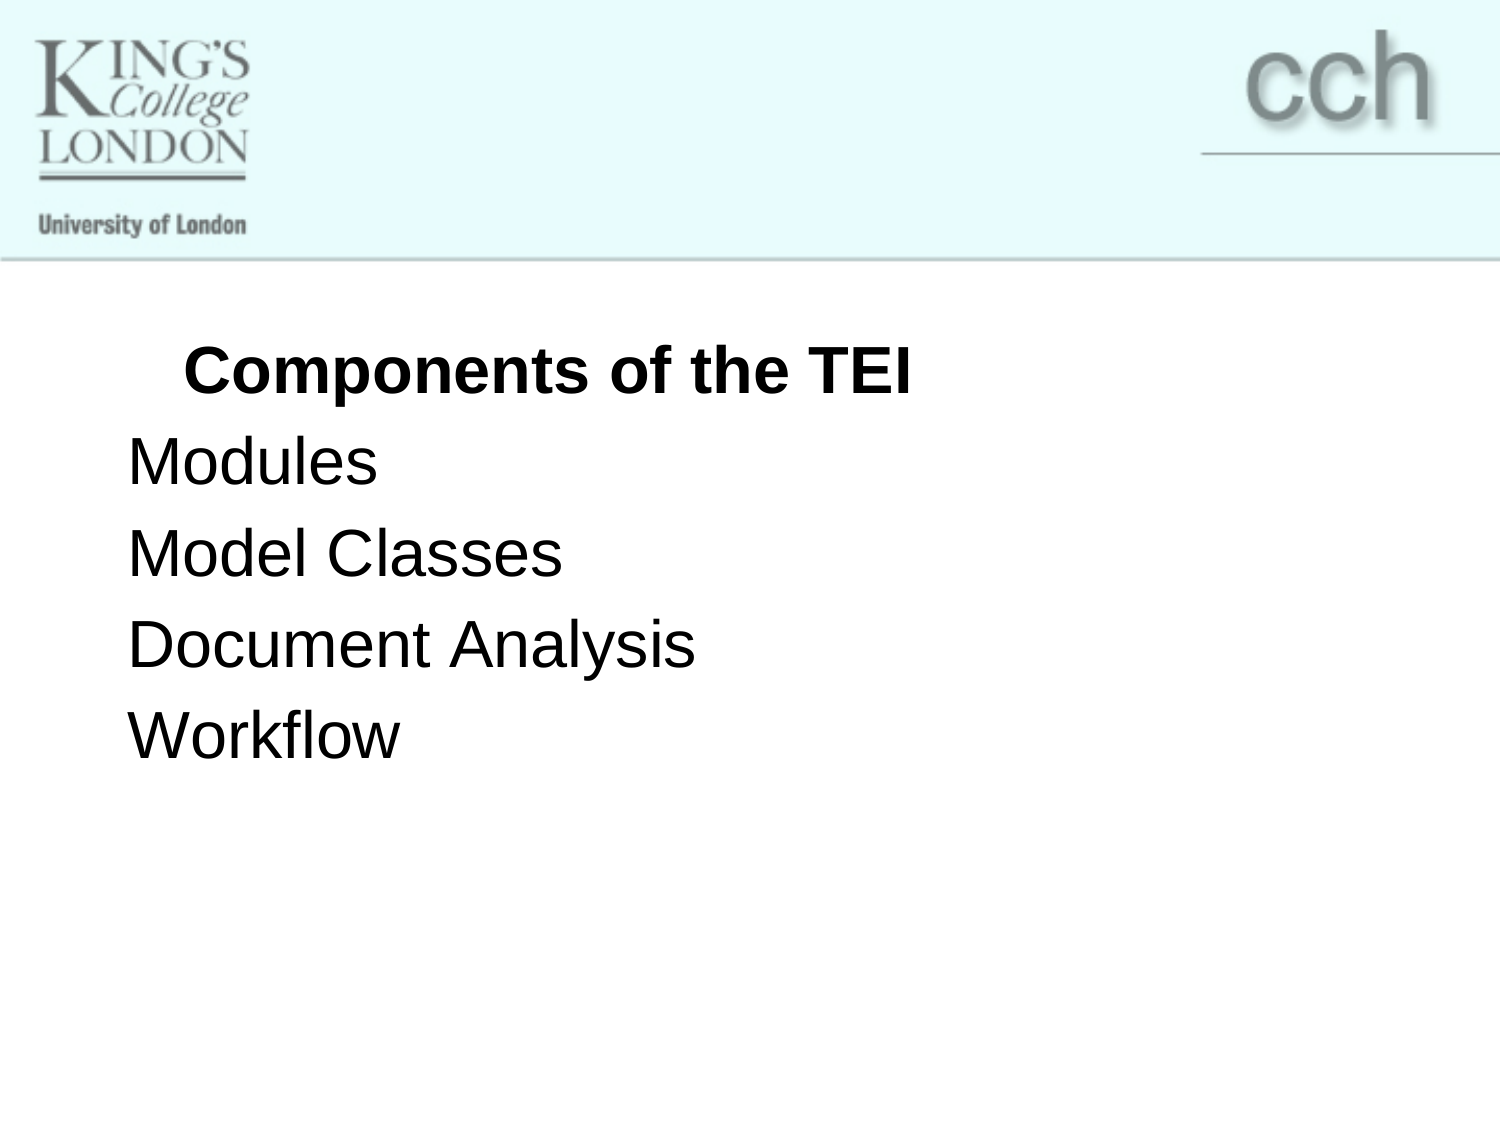

# Components of the TEI
Modules
Model Classes
Document Analysis
Workflow